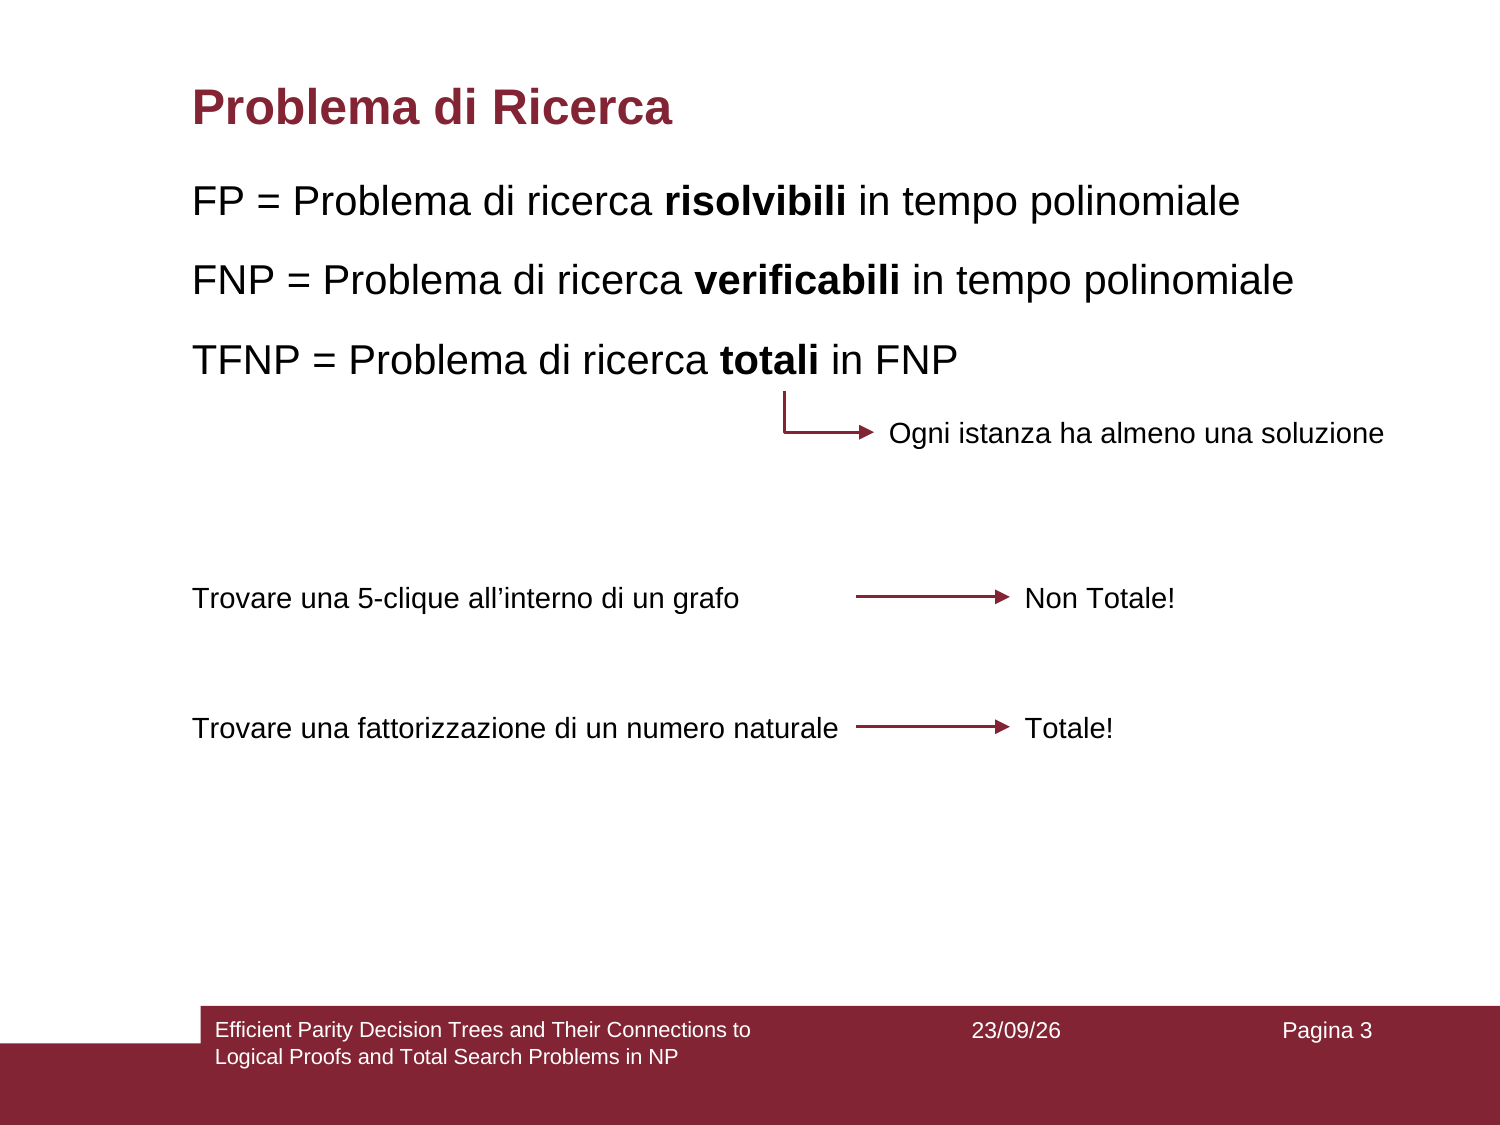

Problema di Ricerca
FP = Problema di ricerca risolvibili in tempo polinomiale
FNP = Problema di ricerca verificabili in tempo polinomiale
TFNP = Problema di ricerca totali in FNP
Ogni istanza ha almeno una soluzione
Trovare una 5-clique all’interno di un grafo
Non Totale!
Trovare una fattorizzazione di un numero naturale
Totale!
Efficient Parity Decision Trees and Their Connections to Logical Proofs and Total Search Problems in NP
Pagina